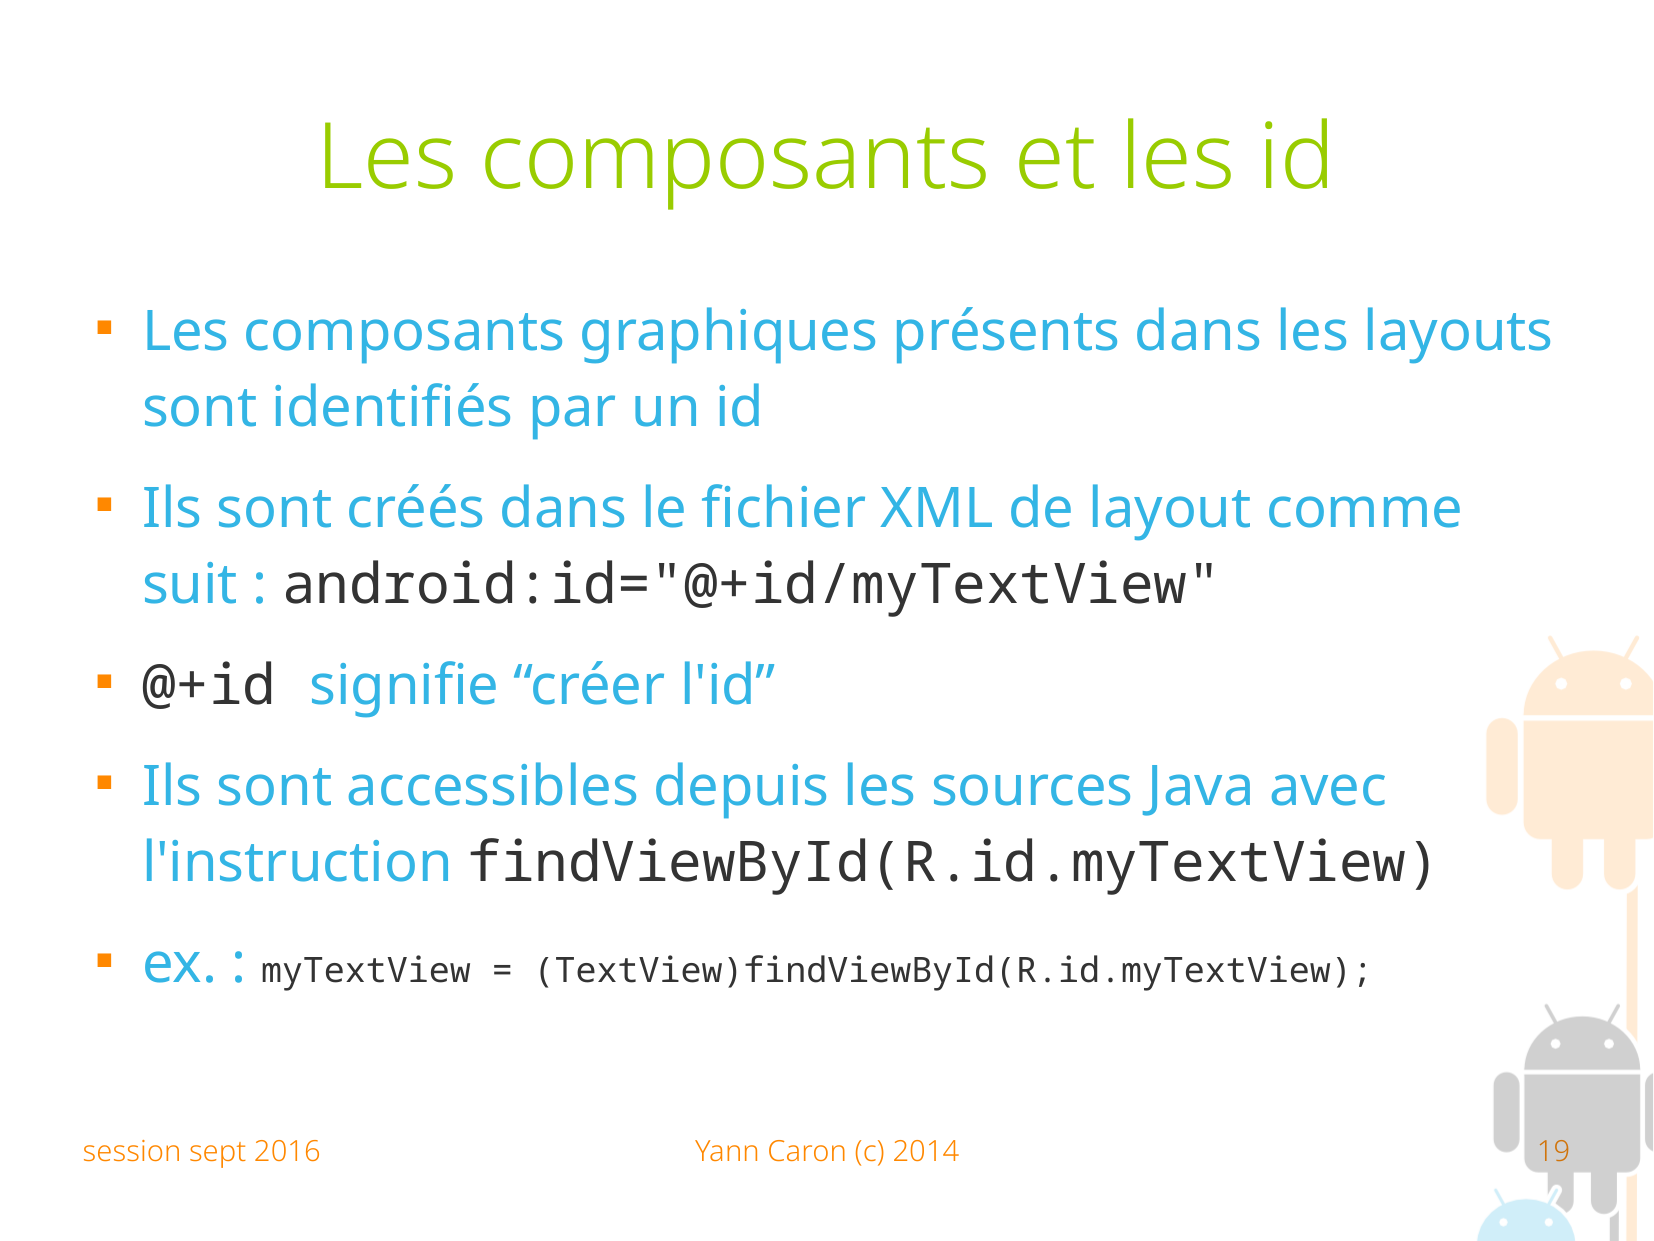

# Les composants et les id
Les composants graphiques présents dans les layouts sont identifiés par un id
Ils sont créés dans le fichier XML de layout comme suit : android:id="@+id/myTextView"
@+id signifie “créer l'id”
Ils sont accessibles depuis les sources Java avec l'instruction findViewById(R.id.myTextView)
ex. : myTextView = (TextView)findViewById(R.id.myTextView);
session sept 2016
Yann Caron (c) 2014
19